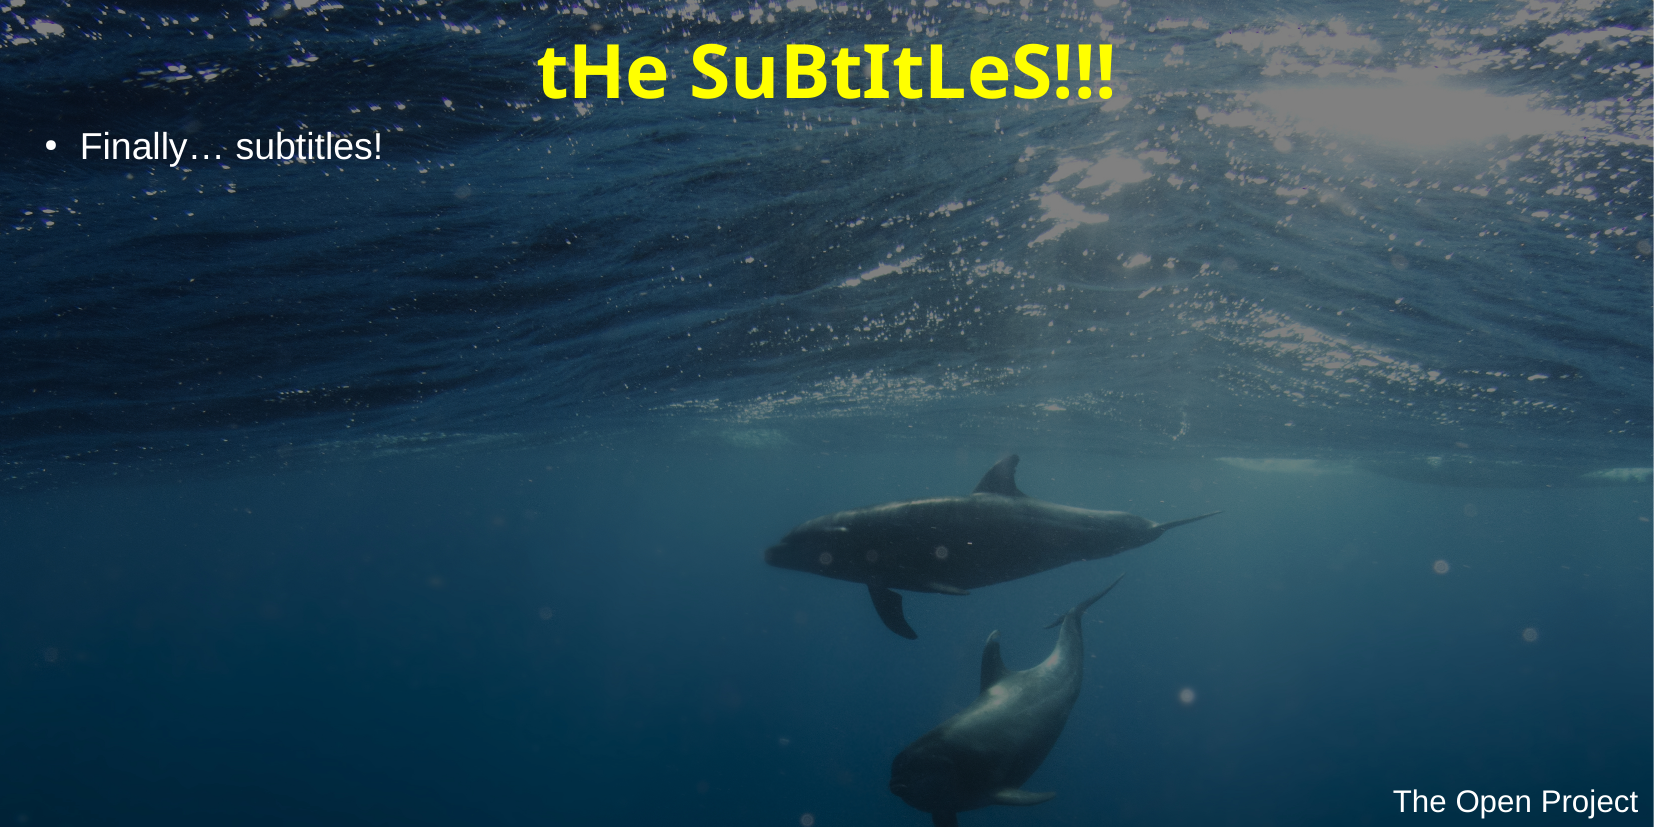

# tHe SuBtItLeS!!!
Finally… subtitles!
The Open Project